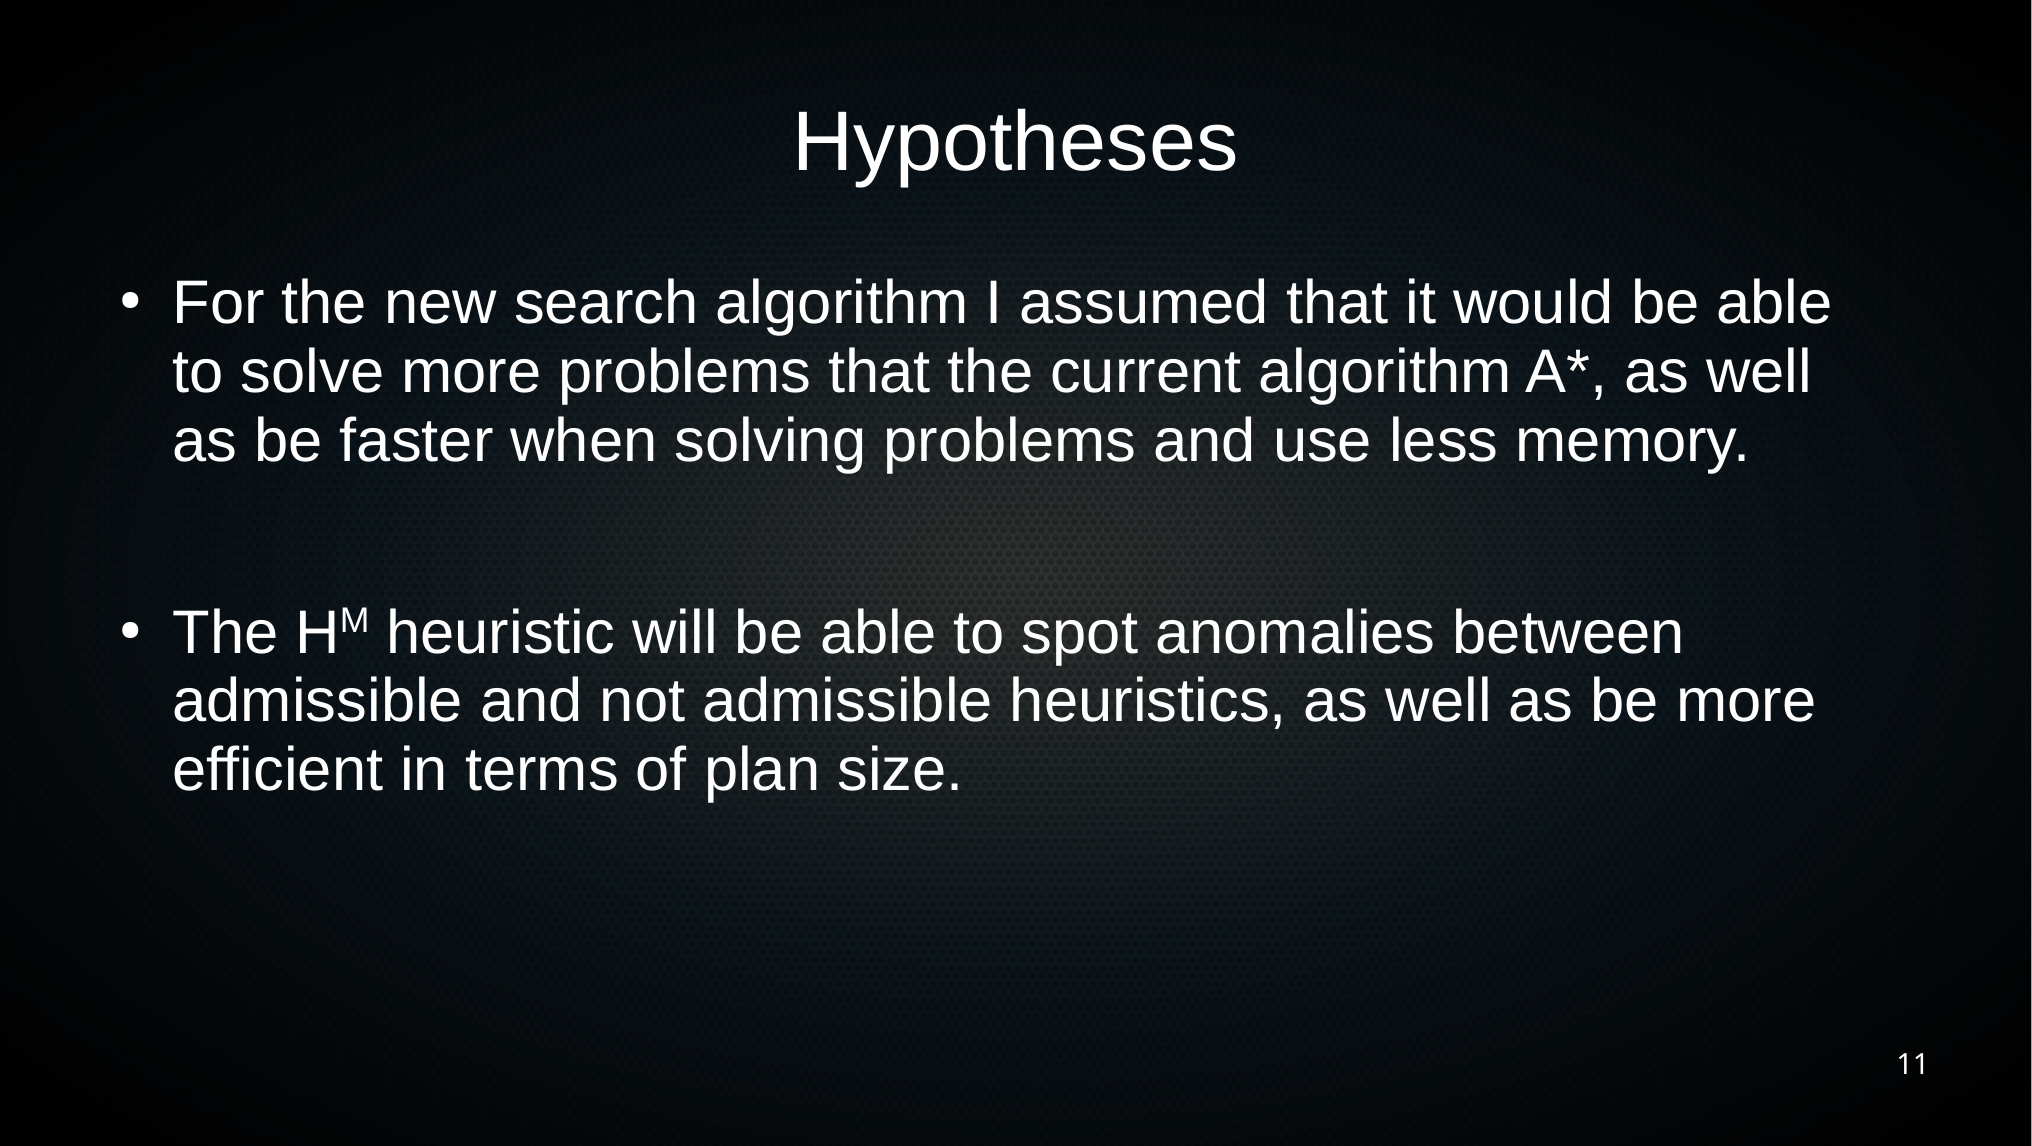

# Hypotheses
For the new search algorithm I assumed that it would be able to solve more problems that the current algorithm A*, as well as be faster when solving problems and use less memory.
The HM heuristic will be able to spot anomalies between admissible and not admissible heuristics, as well as be more efficient in terms of plan size.
11